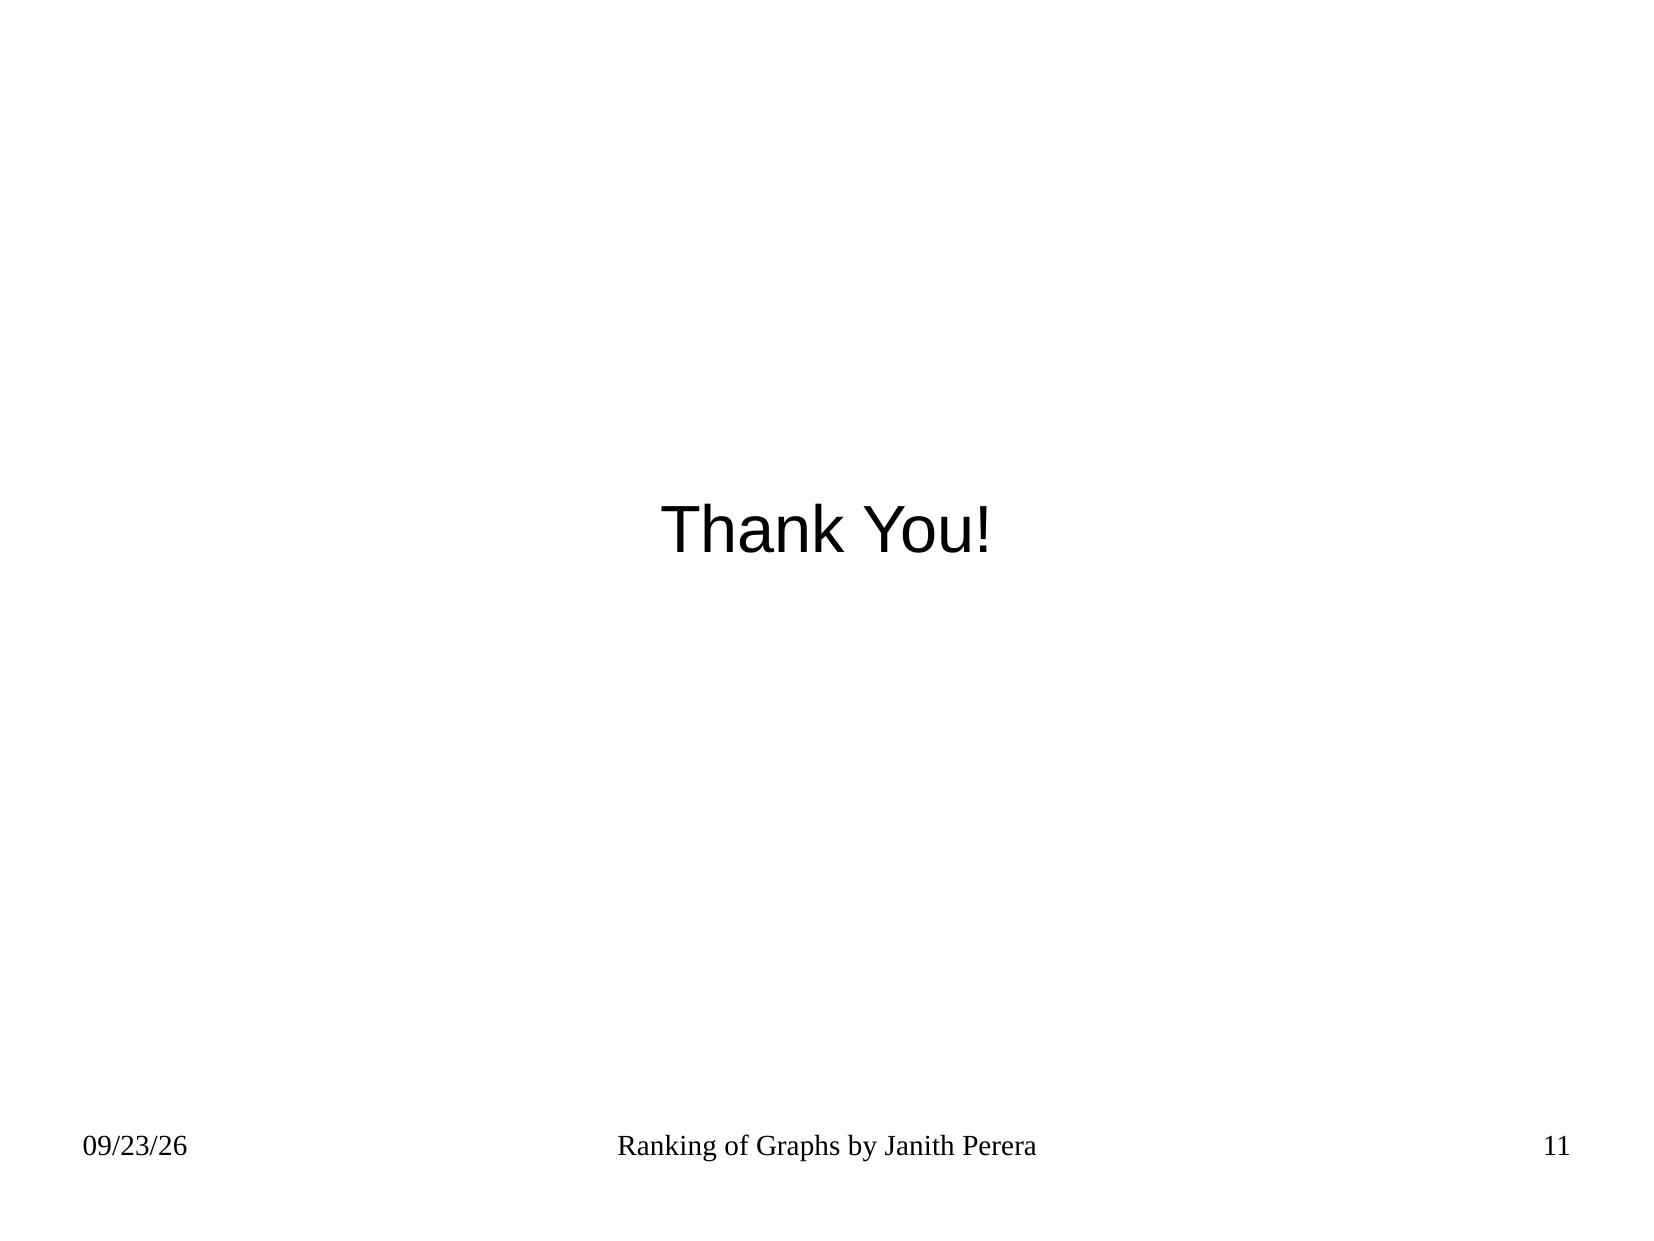

# Thank You!
Ranking of Graphs by Janith Perera
11